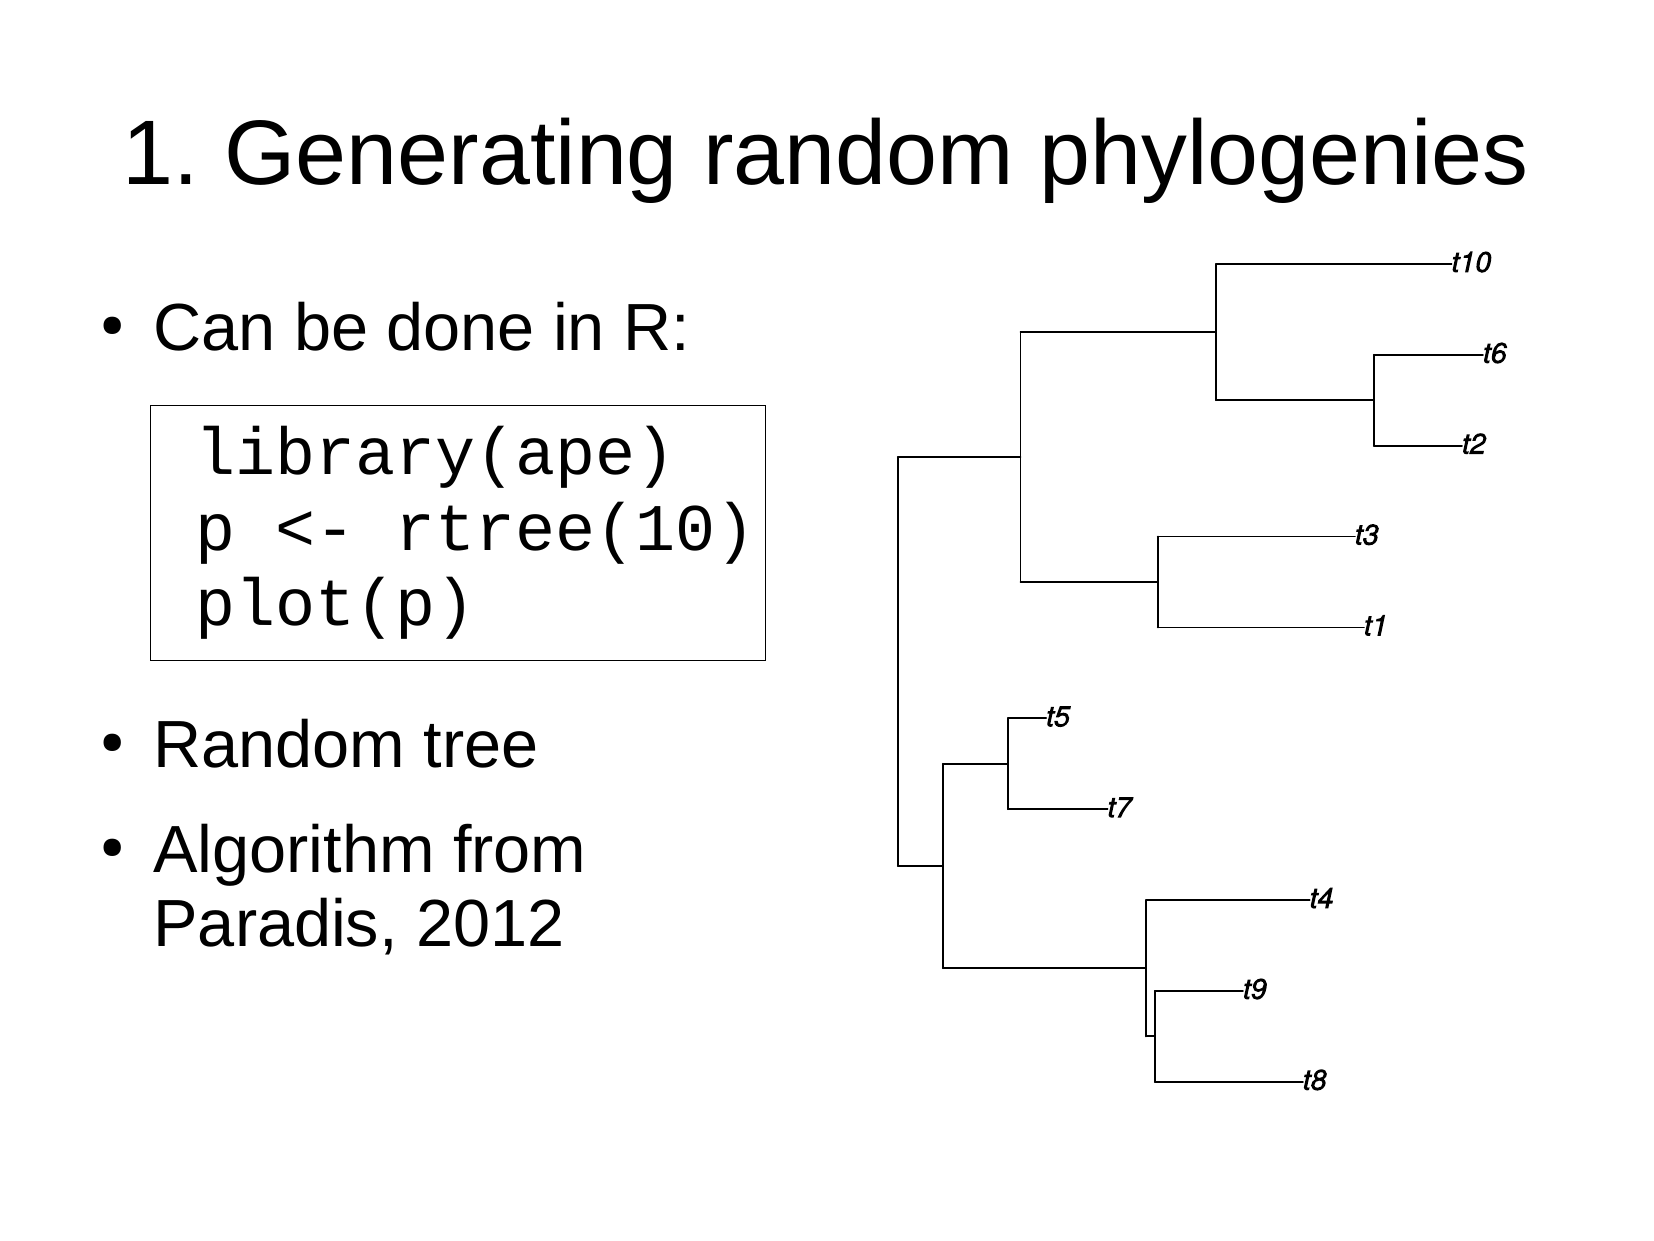

# 1. Generating random phylogenies
Can be done in R:
Random tree
Algorithm from Paradis, 2012
library(ape)
p <- rtree(10)
plot(p)